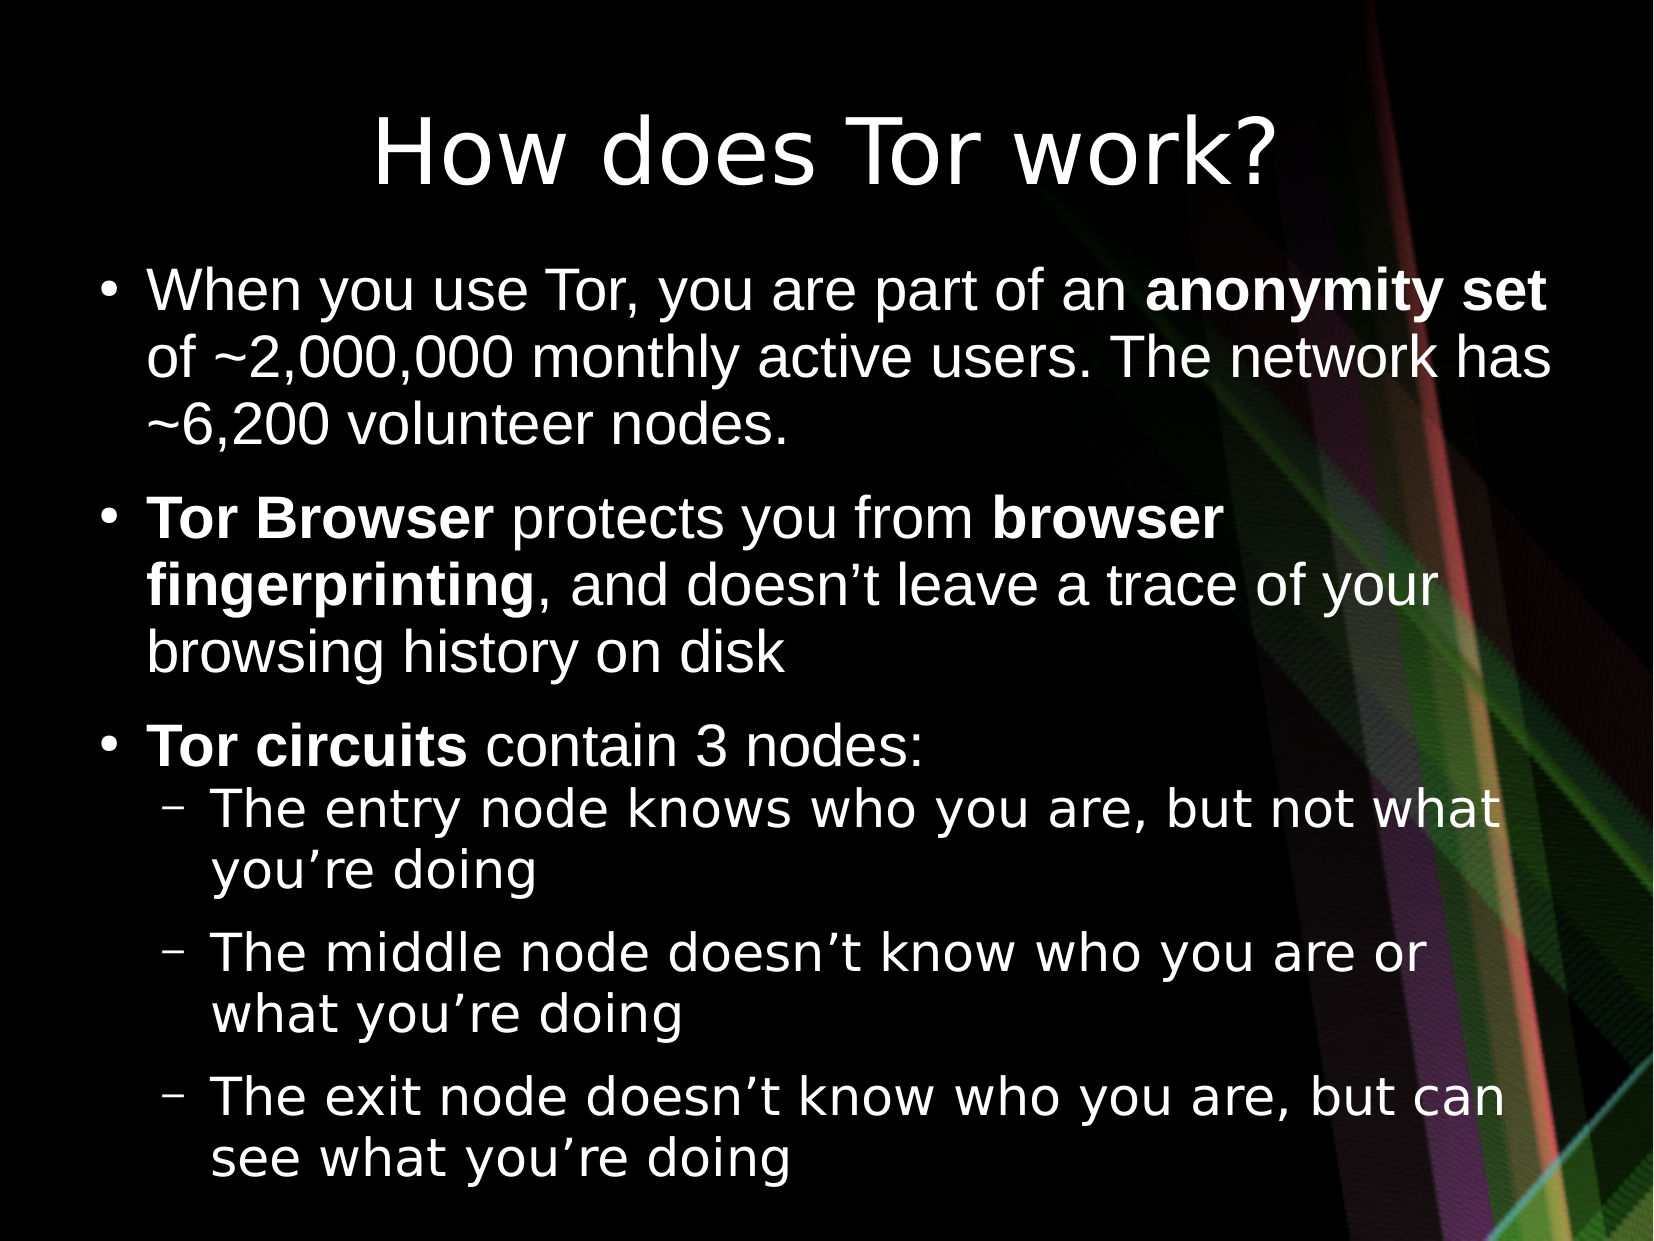

# How does Tor work?
When you use Tor, you are part of an anonymity set of ~2,000,000 monthly active users. The network has ~6,200 volunteer nodes.
Tor Browser protects you from browser fingerprinting, and doesn’t leave a trace of your browsing history on disk
Tor circuits contain 3 nodes:
The entry node knows who you are, but not what you’re doing
The middle node doesn’t know who you are or what you’re doing
The exit node doesn’t know who you are, but can see what you’re doing